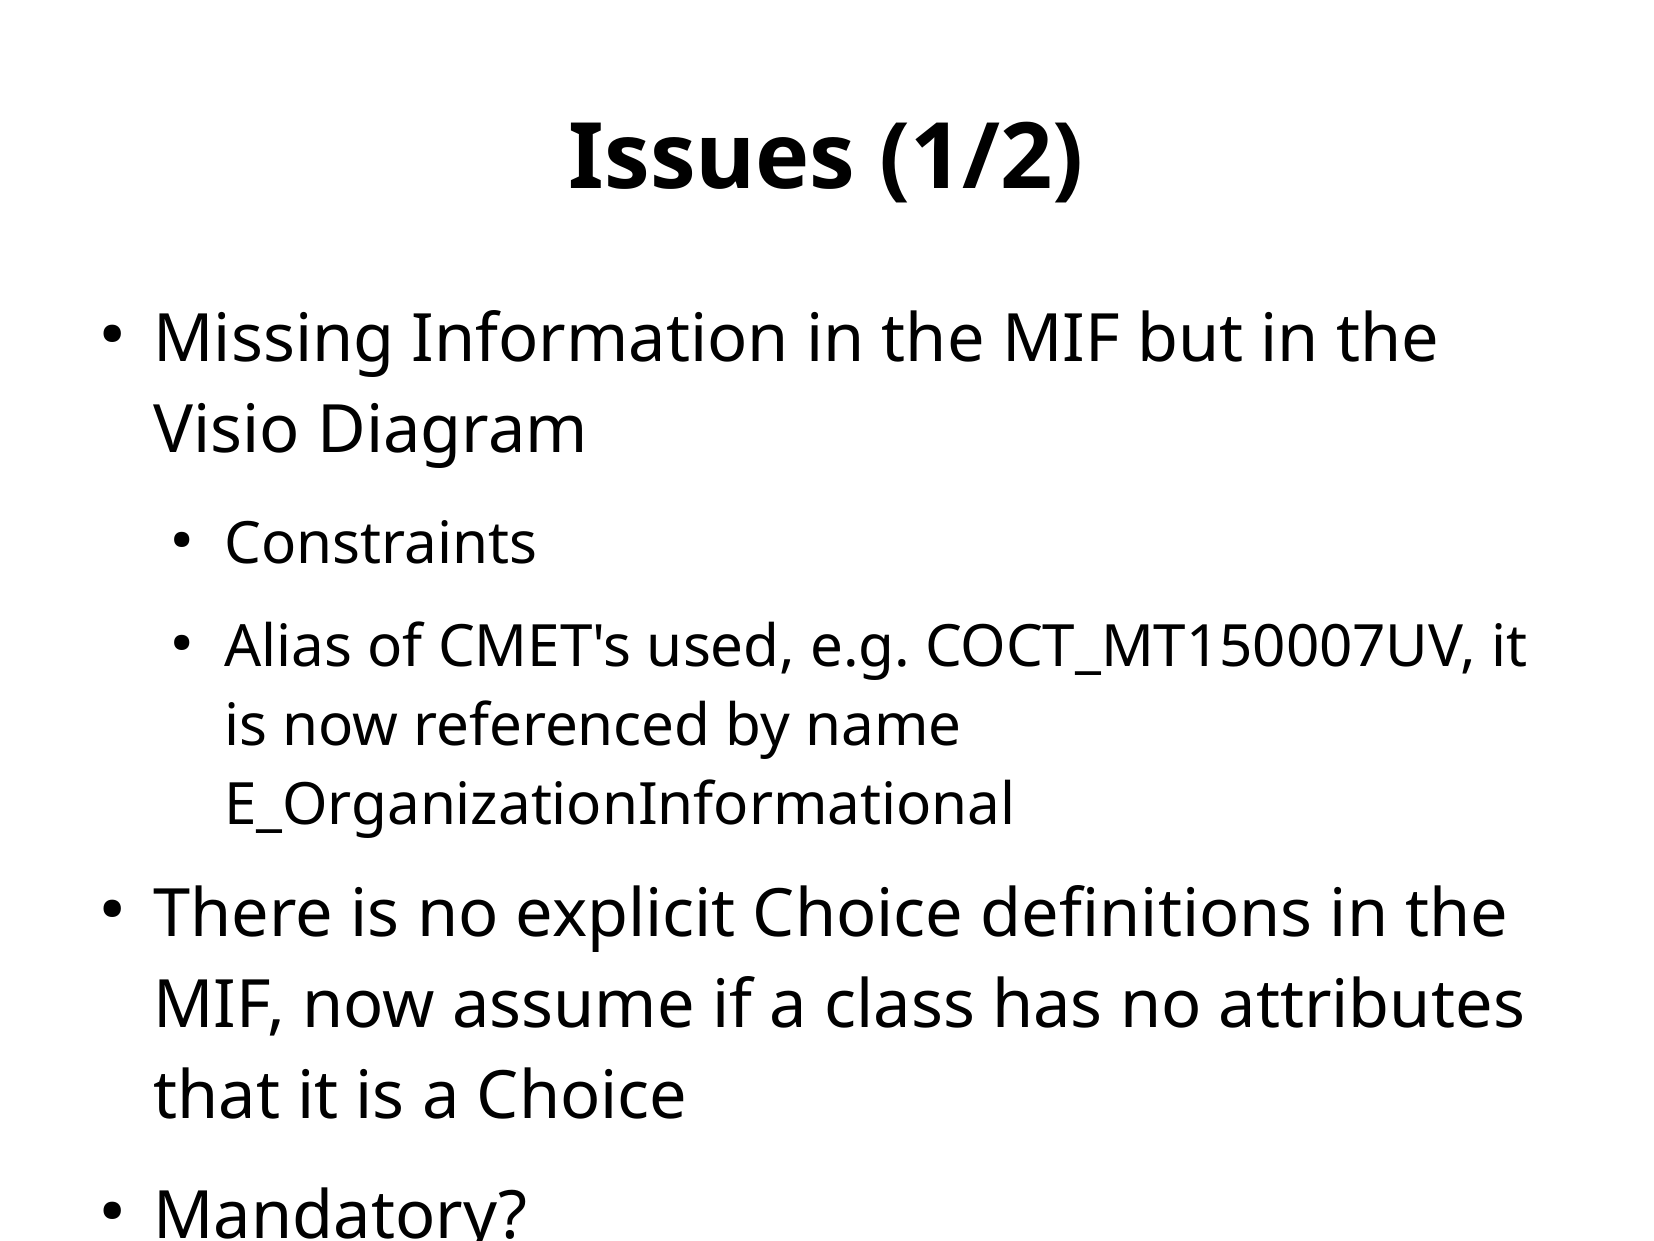

# Issues (1/2)
Missing Information in the MIF but in the Visio Diagram
Constraints
Alias of CMET's used, e.g. COCT_MT150007UV, it is now referenced by name E_OrganizationInformational
There is no explicit Choice definitions in the MIF, now assume if a class has no attributes that it is a Choice
Mandatory?
Why is EntryPoint a Class? Class can be derived from Class that EntryPoint points to.